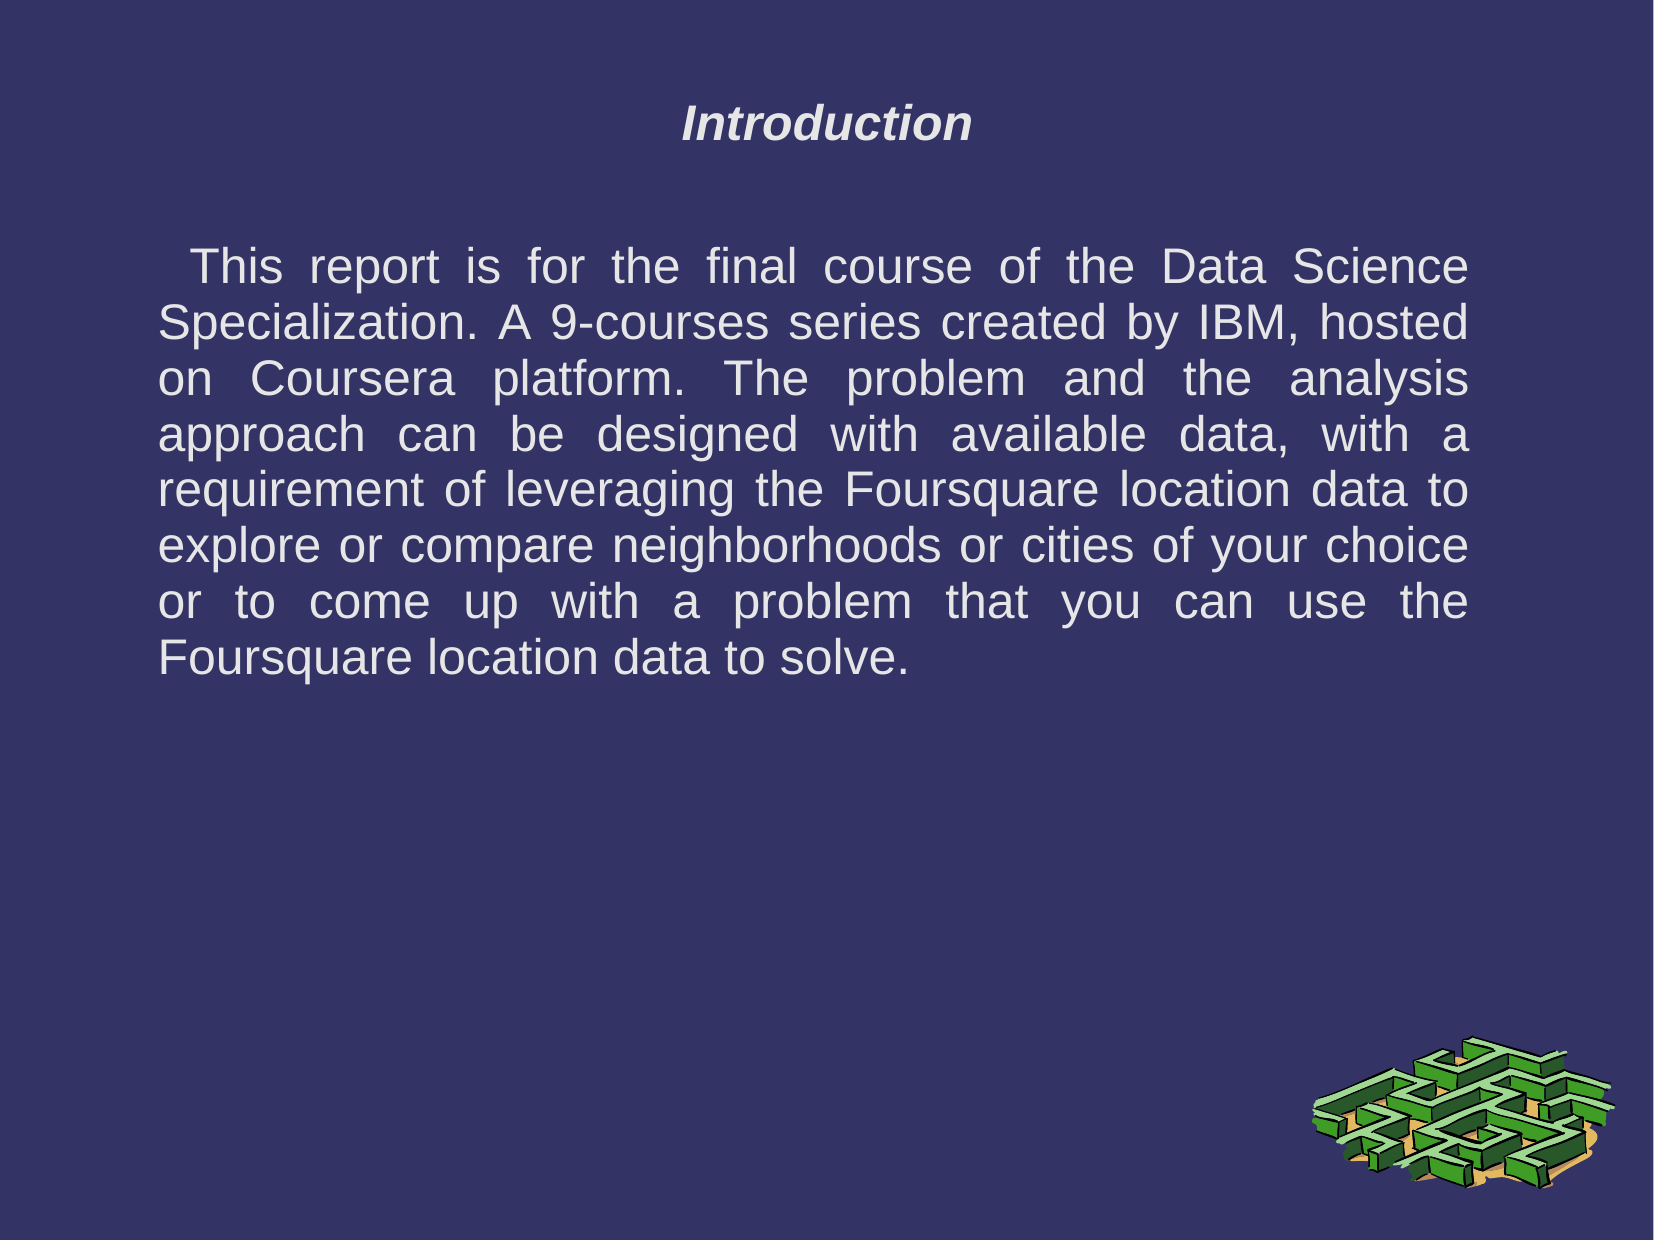

# Introduction
 This report is for the final course of the Data Science Specialization. A 9-courses series created by IBM, hosted on Coursera platform. The problem and the analysis approach can be designed with available data, with a requirement of leveraging the Foursquare location data to explore or compare neighborhoods or cities of your choice or to come up with a problem that you can use the Foursquare location data to solve.